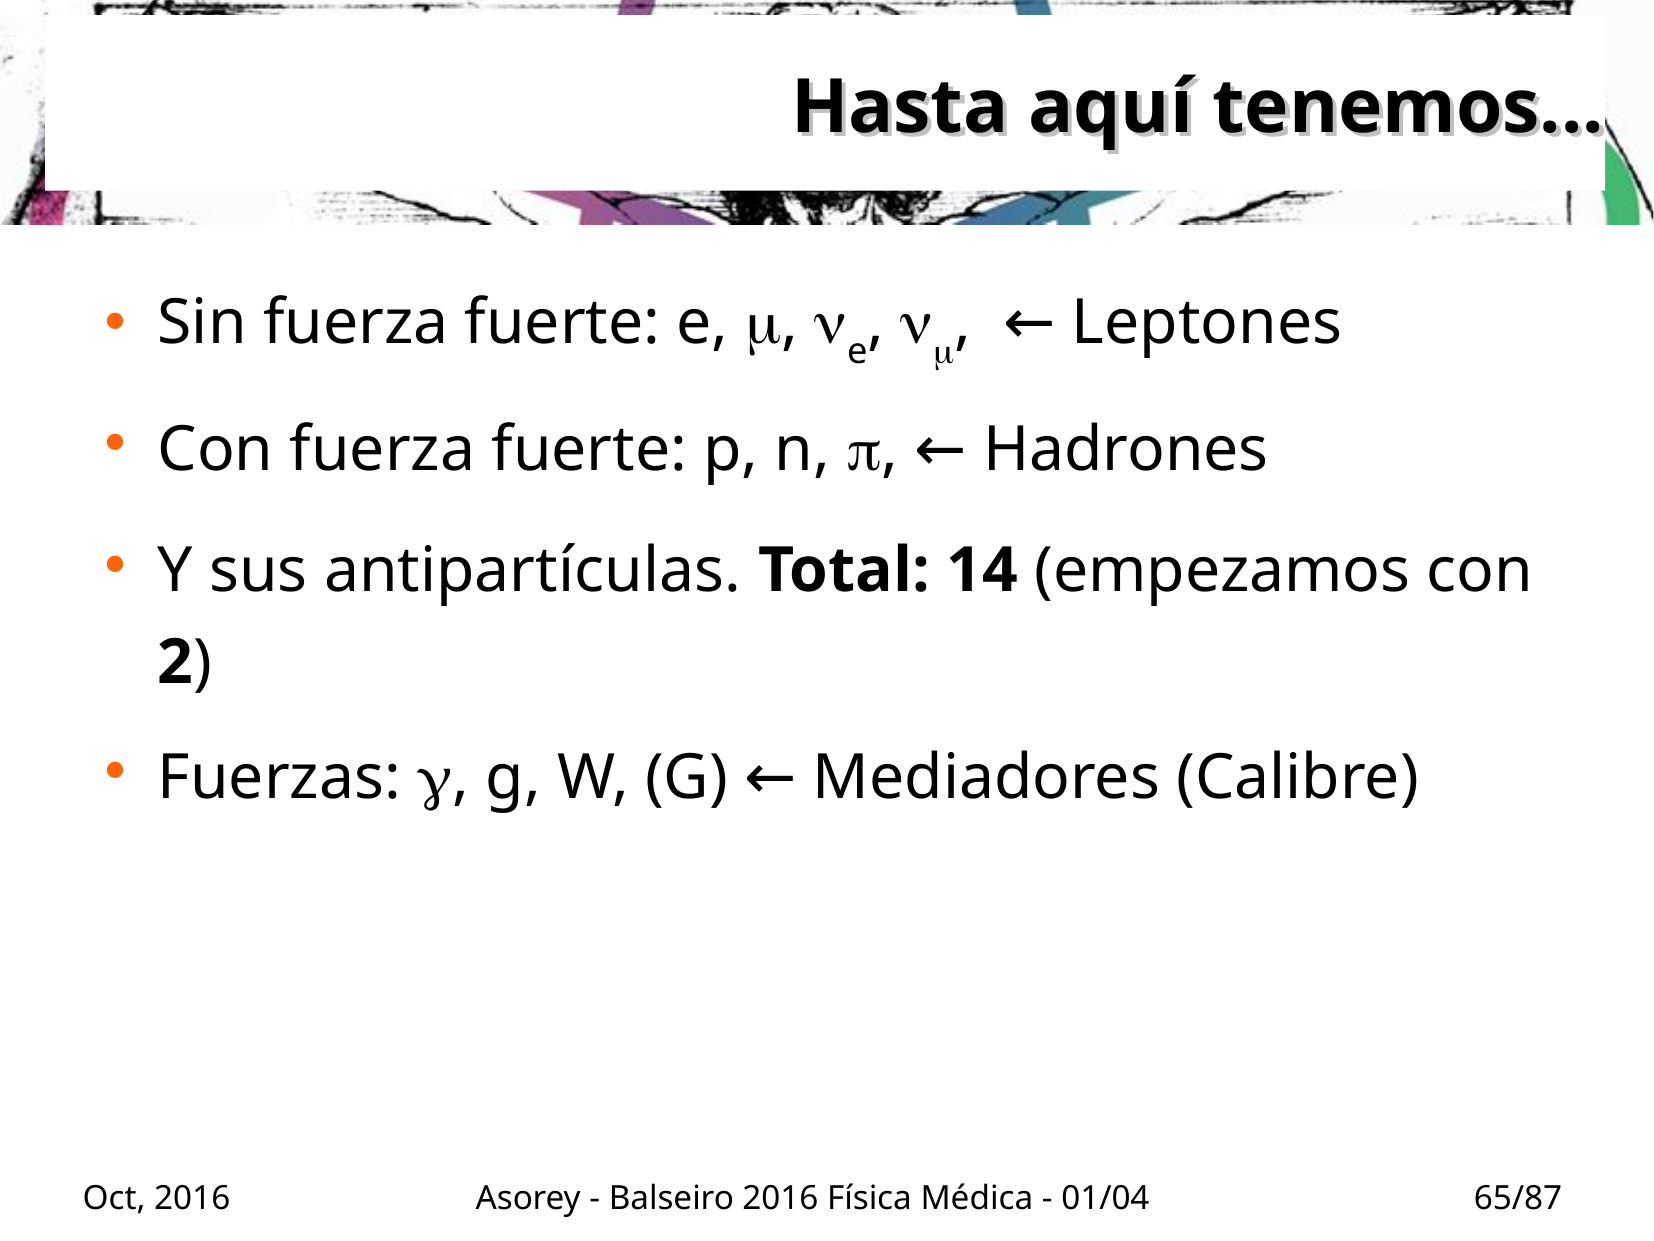

Hasta aquí tenemos...
# Sin fuerza fuerte: e, , e, , ← Leptones
Con fuerza fuerte: p, n, , ← Hadrones
Y sus antipartículas. Total: 14 (empezamos con 2)
Fuerzas: , g, W, (G) ← Mediadores (Calibre)
Oct, 2016
Asorey - Balseiro 2016 Física Médica - 01/04
65